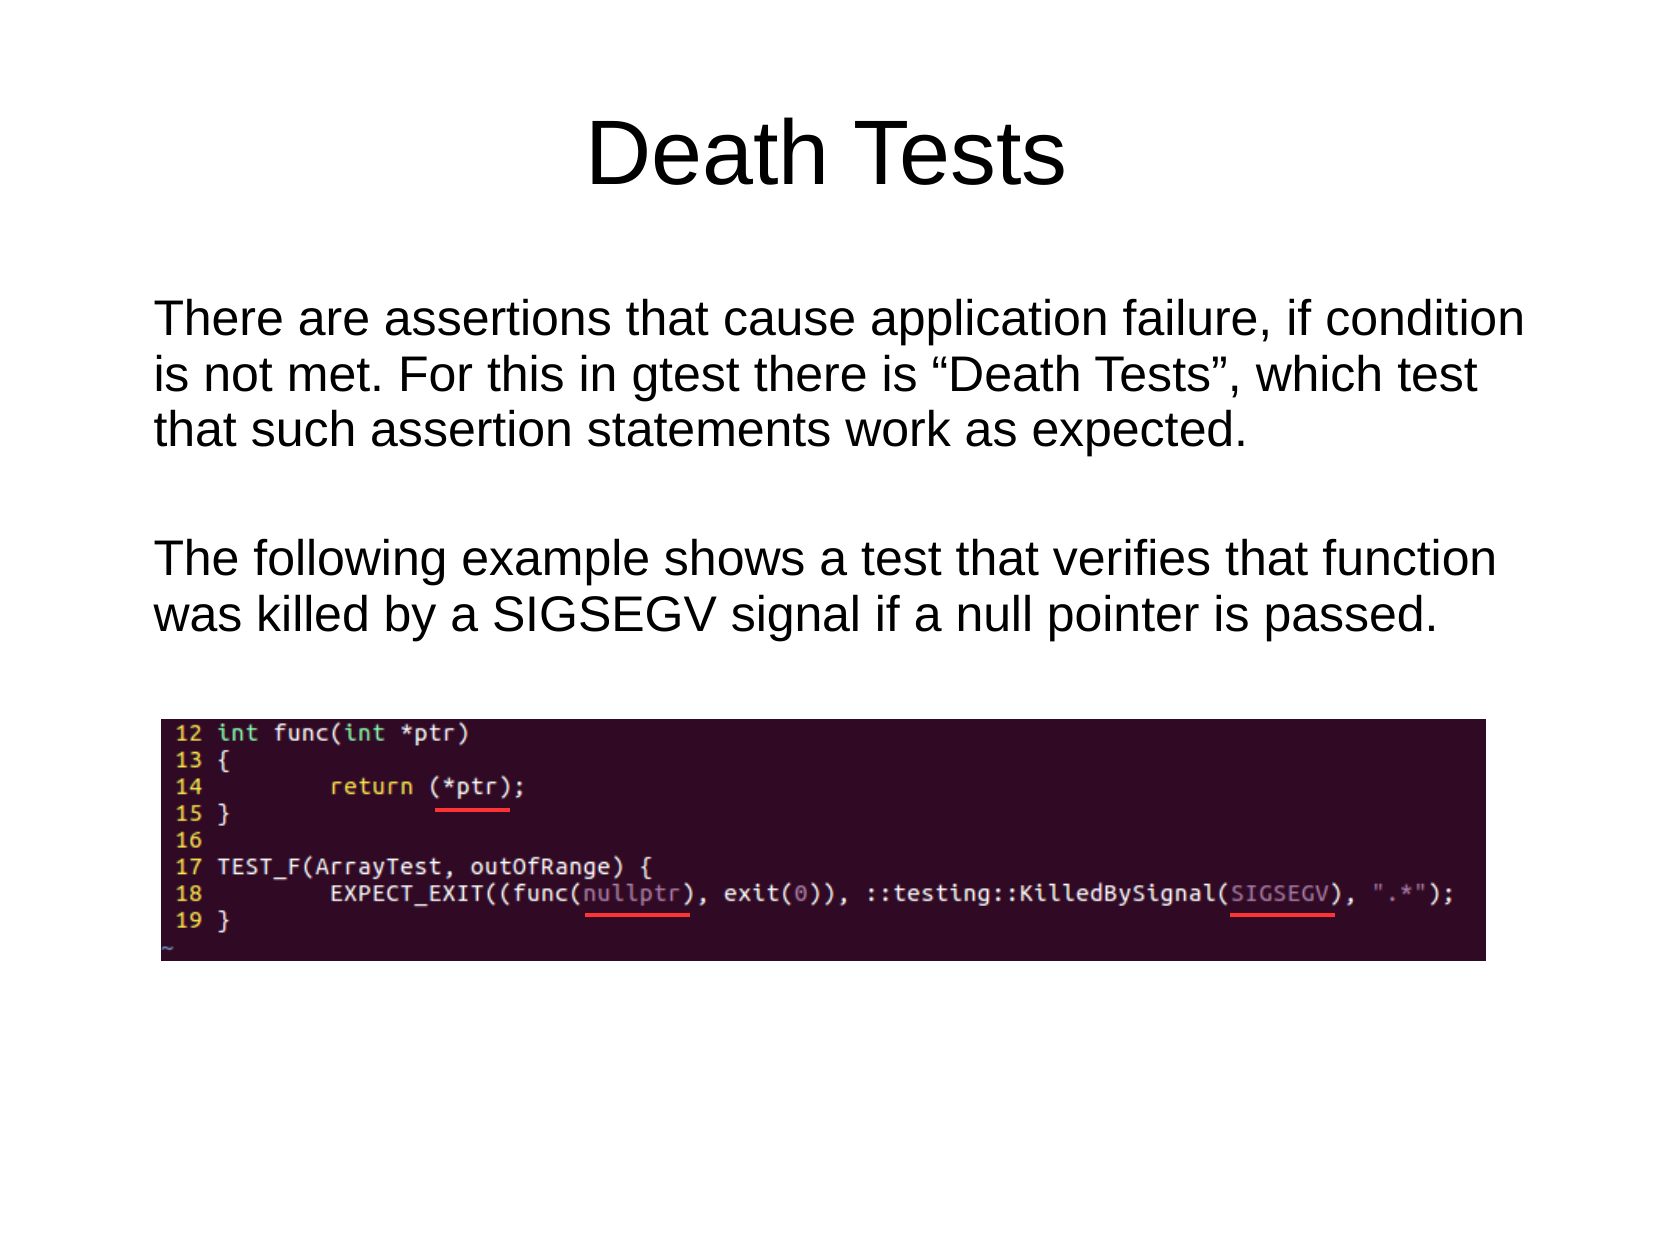

# Death Tests
There are assertions that cause application failure, if condition is not met. For this in gtest there is “Death Tests”, which test that such assertion statements work as expected.
The following example shows a test that verifies that function was killed by a SIGSEGV signal if a null pointer is passed.